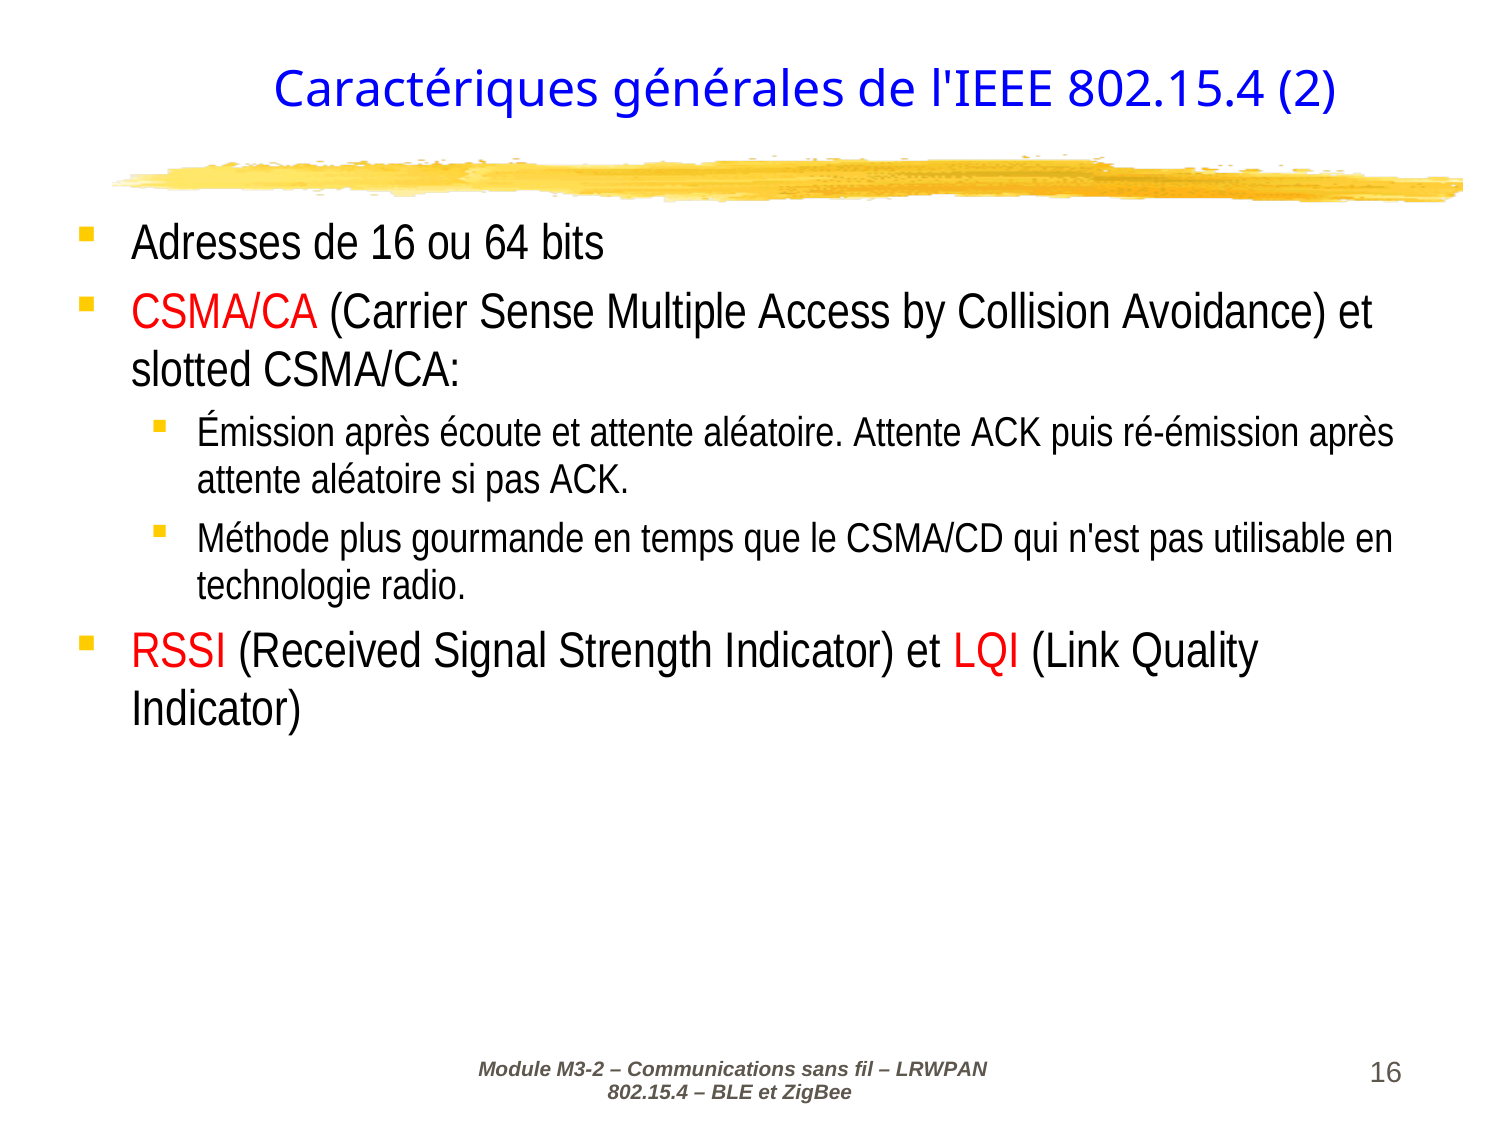

# Caractériques générales de l'IEEE 802.15.4 (2)
Adresses de 16 ou 64 bits
CSMA/CA (Carrier Sense Multiple Access by Collision Avoidance) et slotted CSMA/CA:
Émission après écoute et attente aléatoire. Attente ACK puis ré-émission après attente aléatoire si pas ACK.
Méthode plus gourmande en temps que le CSMA/CD qui n'est pas utilisable en technologie radio.
RSSI (Received Signal Strength Indicator) et LQI (Link Quality Indicator)
16